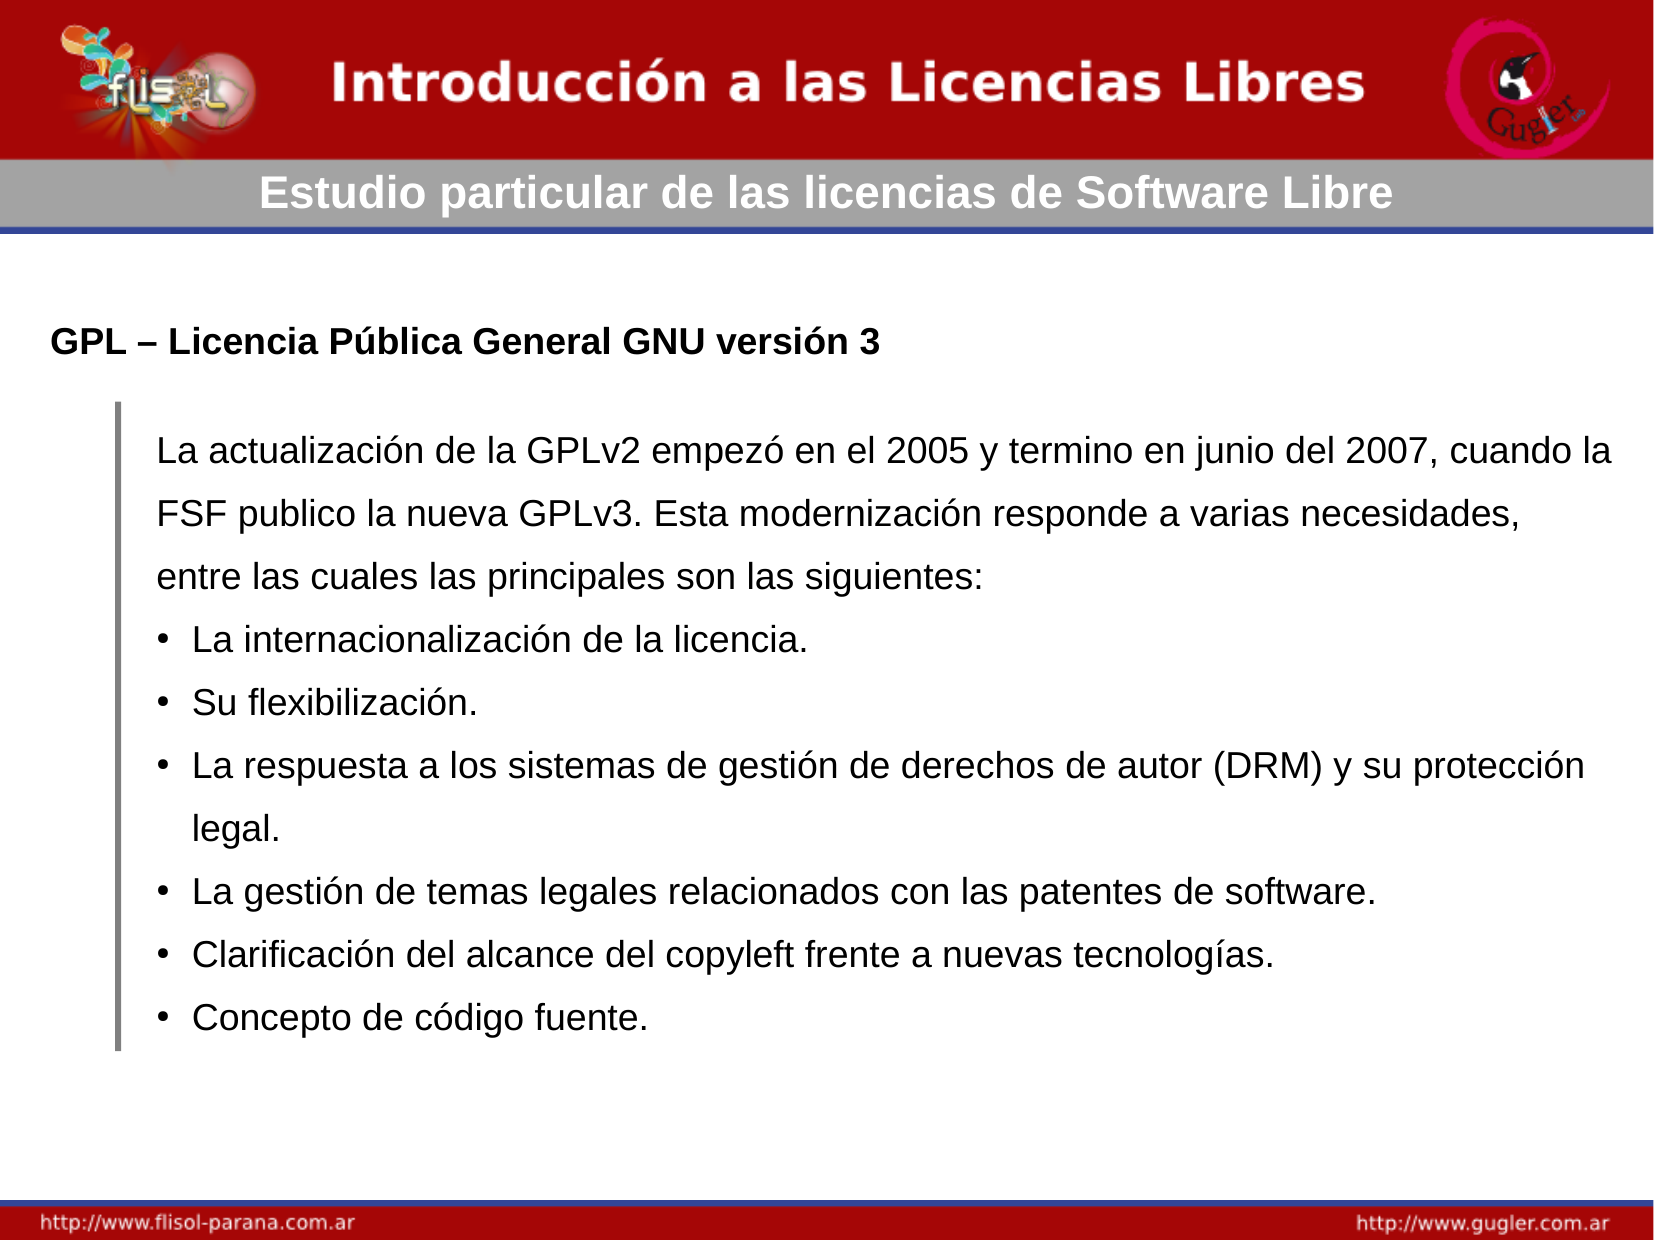

Estudio particular de las licencias de Software Libre
GPL – Licencia Pública General GNU versión 3
La actualización de la GPLv2 empezó en el 2005 y termino en junio del 2007, cuando la FSF publico la nueva GPLv3. Esta modernización responde a varias necesidades, entre las cuales las principales son las siguientes:
La internacionalización de la licencia.
Su flexibilización.
La respuesta a los sistemas de gestión de derechos de autor (DRM) y su protección legal.
La gestión de temas legales relacionados con las patentes de software.
Clarificación del alcance del copyleft frente a nuevas tecnologías.
Concepto de código fuente.